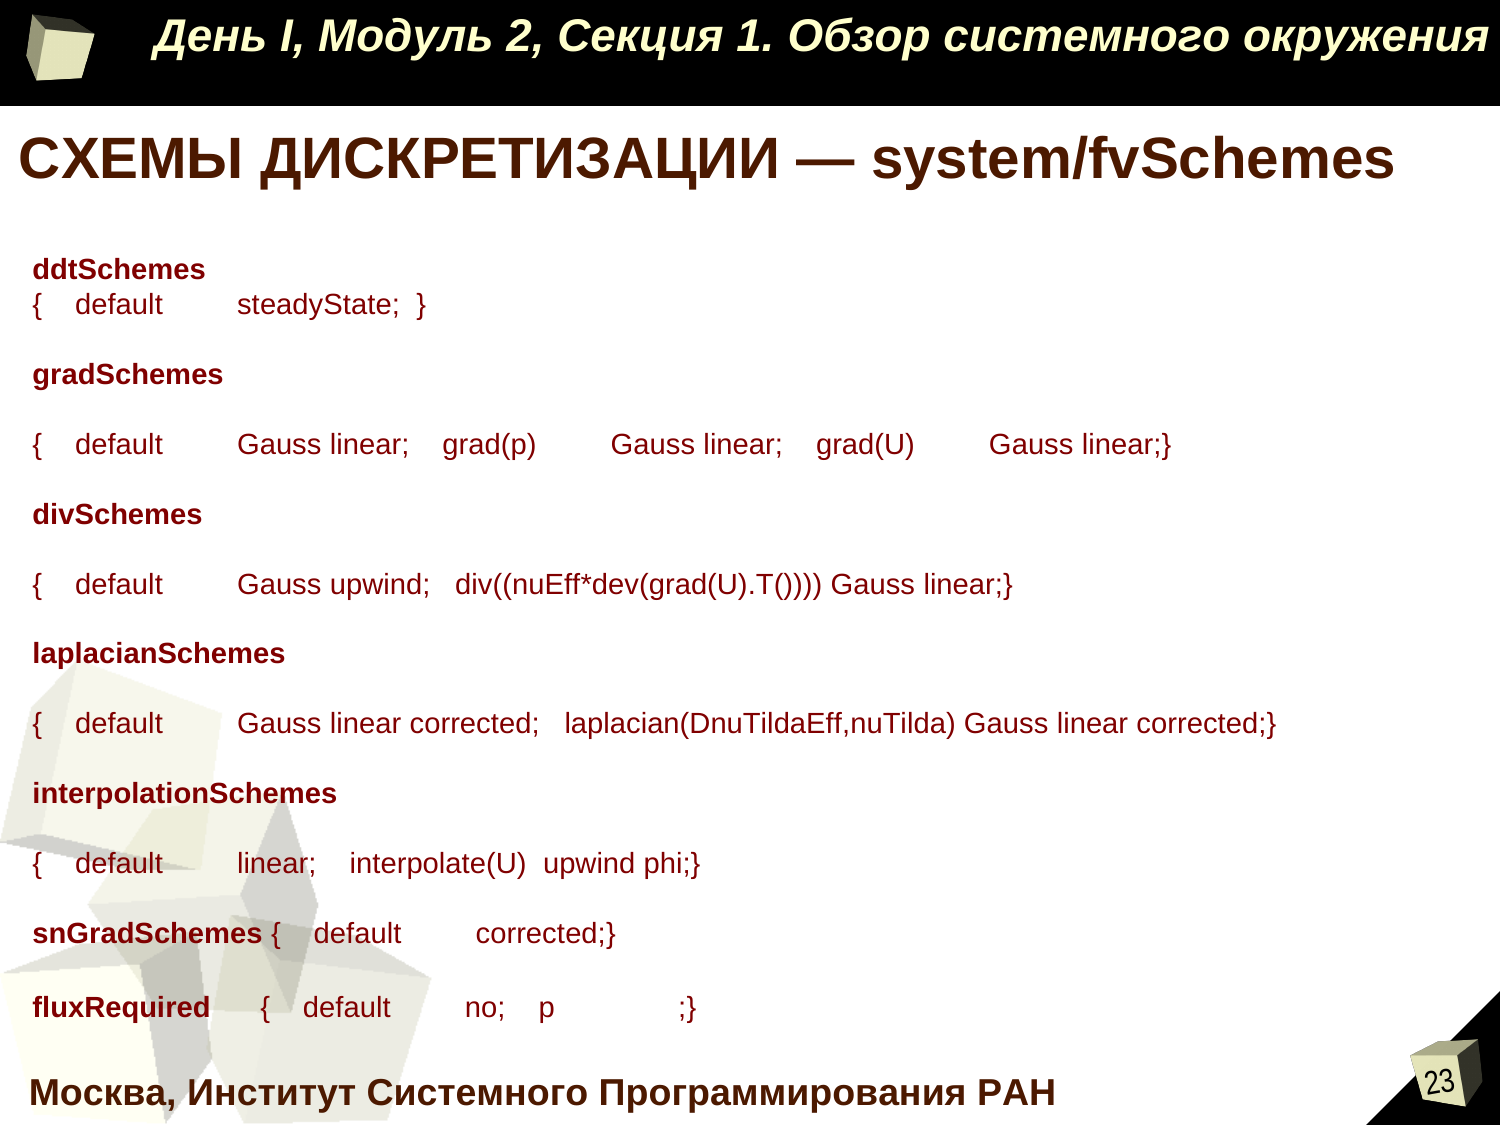

СХЕМЫ ДИСКРЕТИЗАЦИИ — system/fvSchemes
ddtSchemes
{ default steadyState; }
gradSchemes
{ default Gauss linear; grad(p) Gauss linear; grad(U) Gauss linear;}
divSchemes
{ default Gauss upwind; div((nuEff*dev(grad(U).T()))) Gauss linear;}
laplacianSchemes
{ default Gauss linear corrected; laplacian(DnuTildaEff,nuTilda) Gauss linear corrected;}
interpolationSchemes
{ default linear; interpolate(U) upwind phi;}
snGradSchemes { default corrected;}
fluxRequired { default no; p ;}